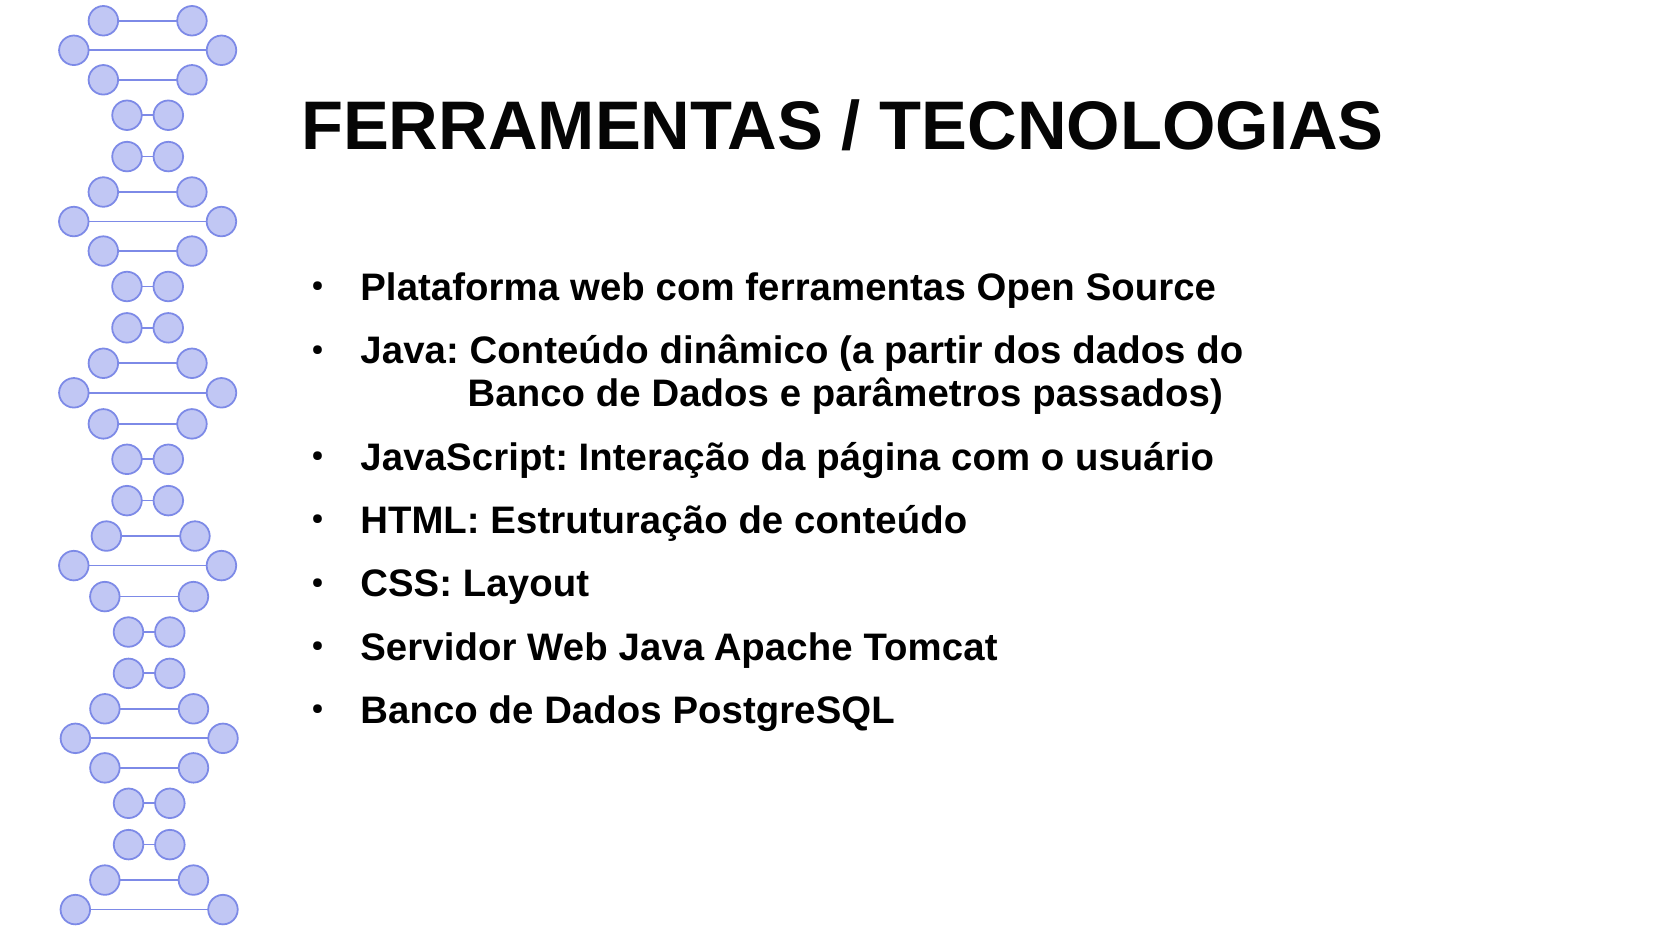

# Ferramentas / tecnologias
Plataforma web com ferramentas Open Source
Java: Conteúdo dinâmico (a partir dos dados do 	 Banco de Dados e parâmetros passados)
JavaScript: Interação da página com o usuário
HTML: Estruturação de conteúdo
CSS: Layout
Servidor Web Java Apache Tomcat
Banco de Dados PostgreSQL